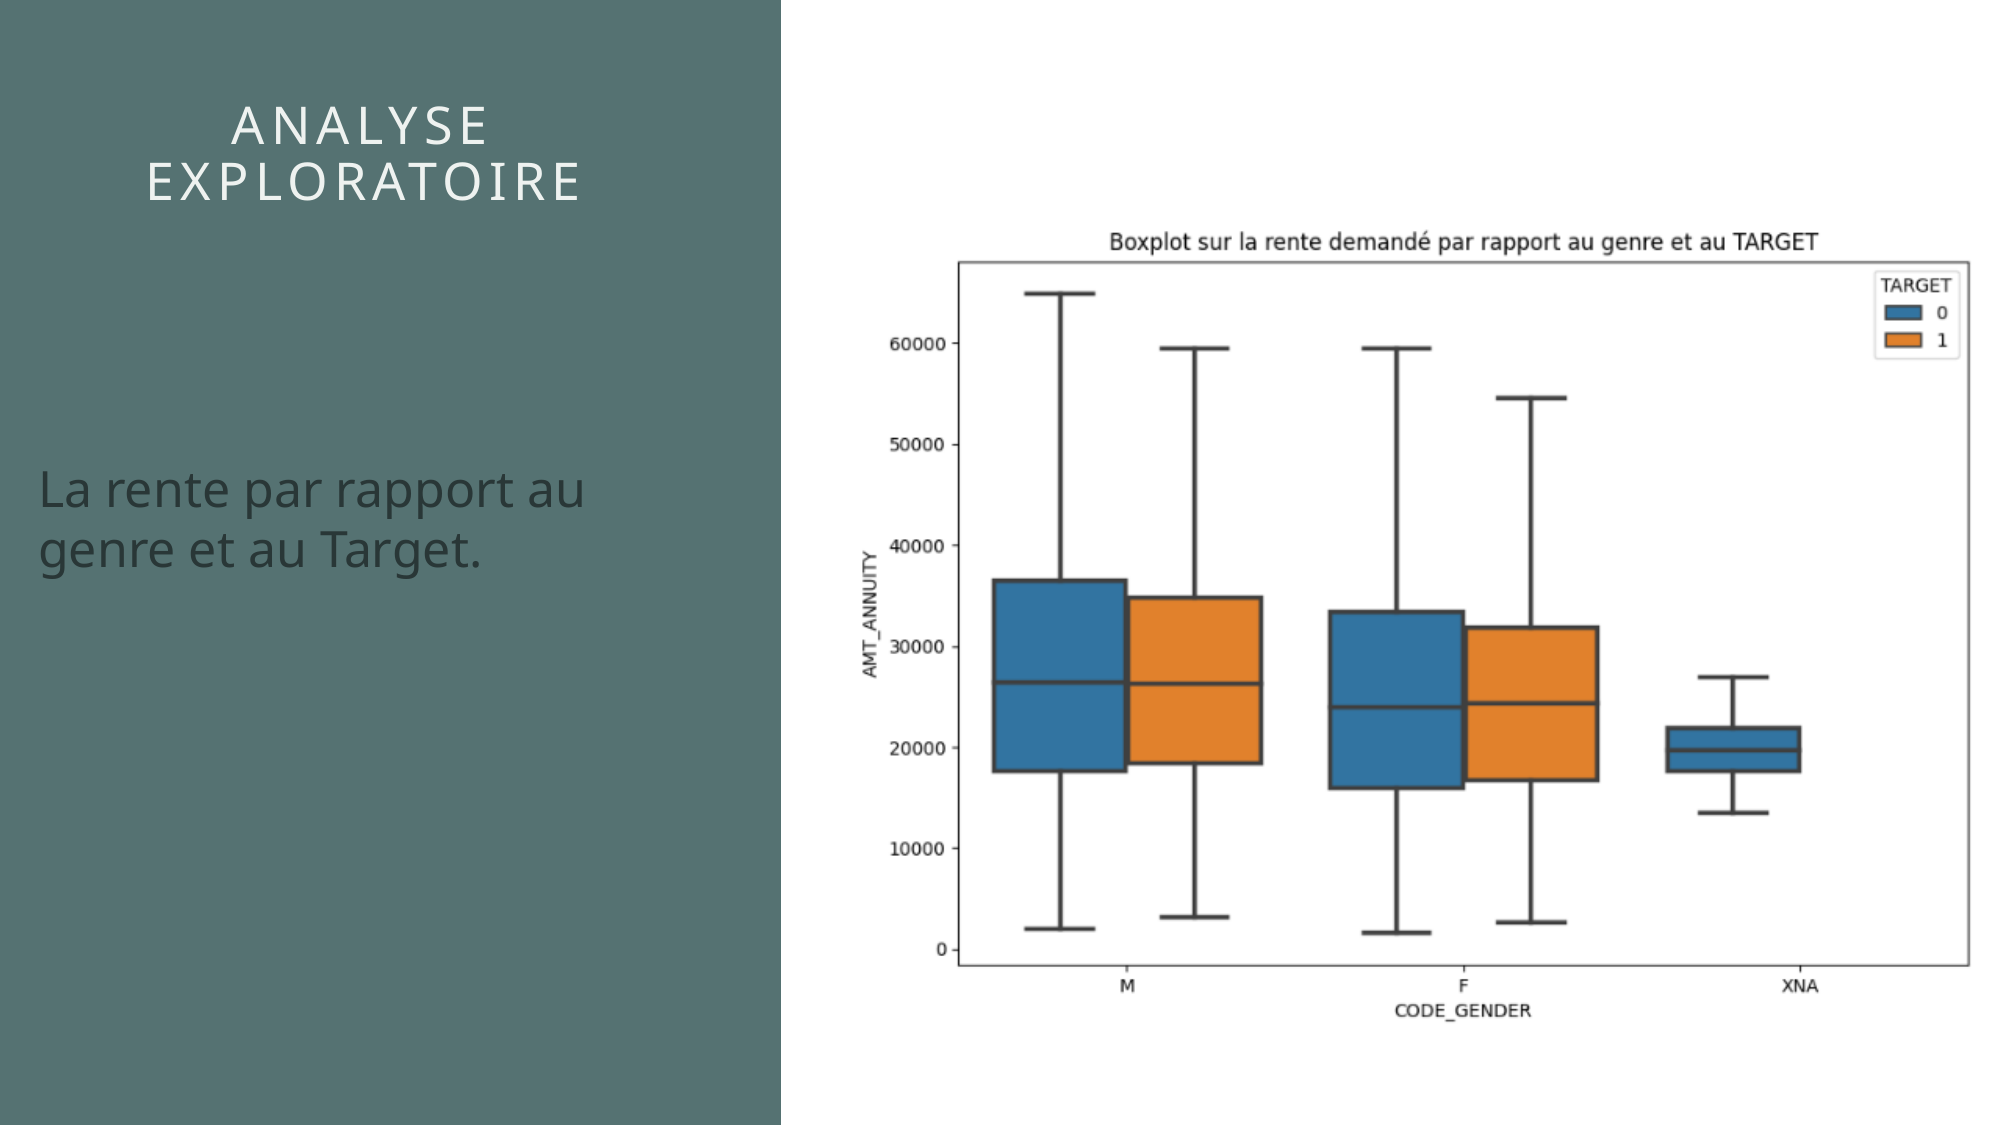

# Analyse exploratoire
La rente par rapport au genre et au Target.